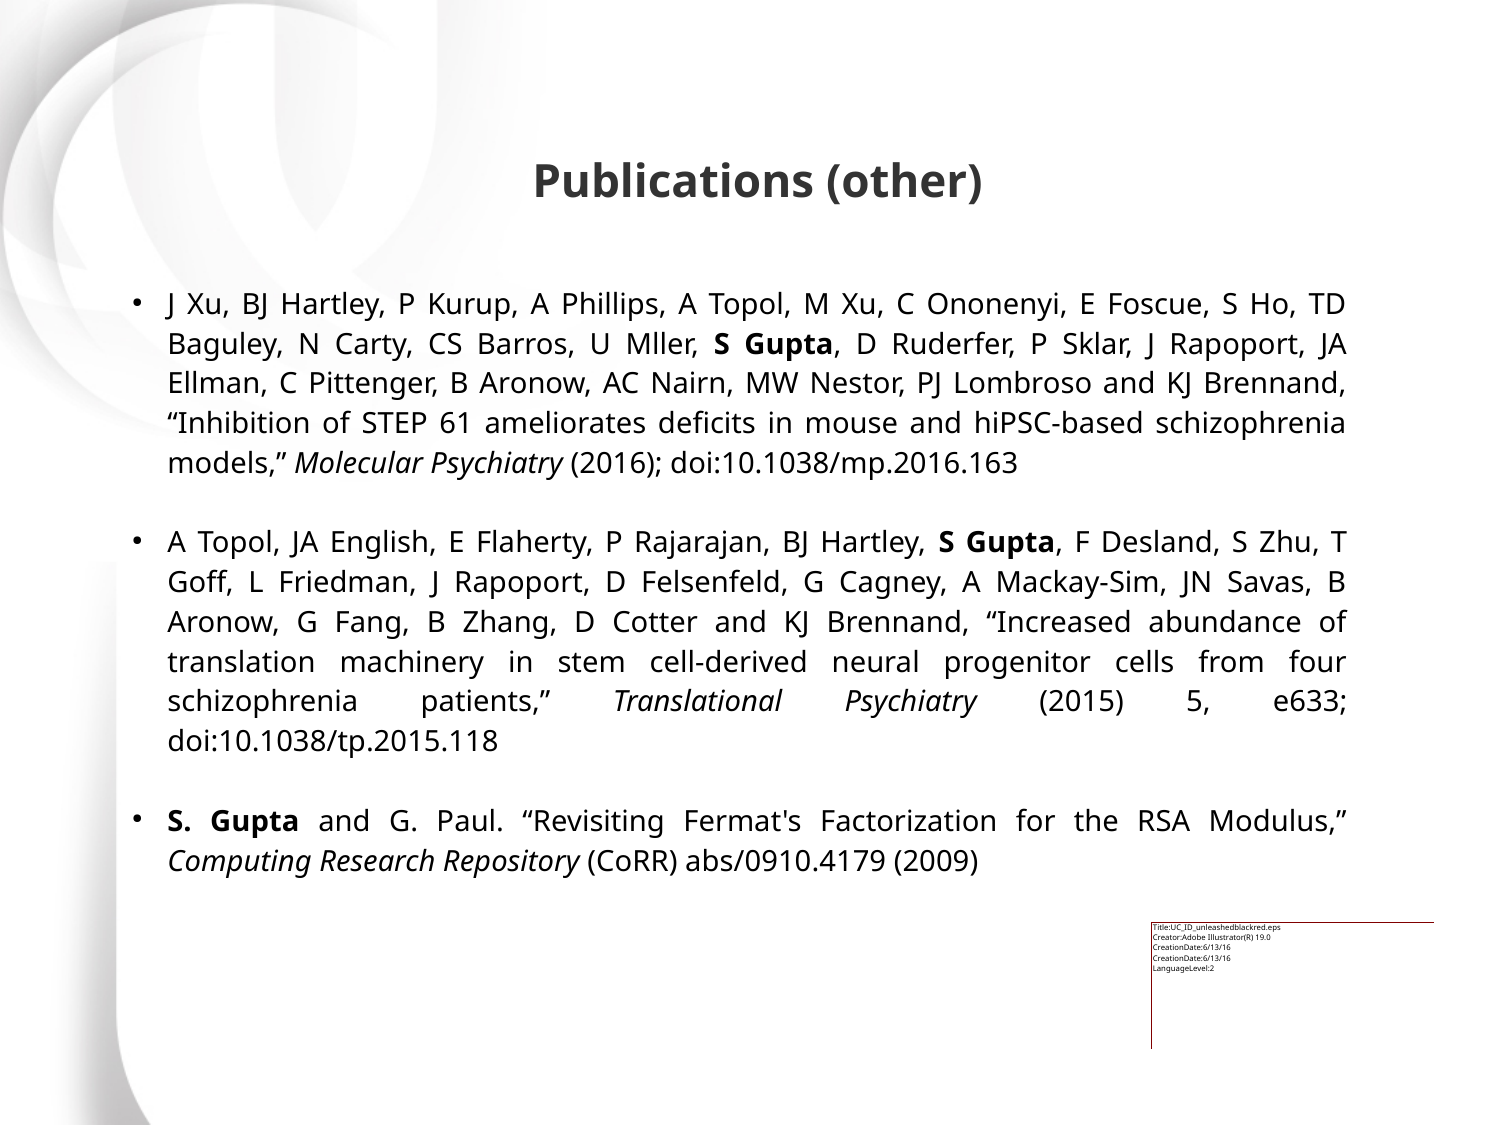

# Publications (other)
J Xu, BJ Hartley, P Kurup, A Phillips, A Topol, M Xu, C Ononenyi, E Foscue, S Ho, TD Baguley, N Carty, CS Barros, U Mller, S Gupta, D Ruderfer, P Sklar, J Rapoport, JA Ellman, C Pittenger, B Aronow, AC Nairn, MW Nestor, PJ Lombroso and KJ Brennand, “Inhibition of STEP 61 ameliorates deficits in mouse and hiPSC-based schizophrenia models,” Molecular Psychiatry (2016); doi:10.1038/mp.2016.163
A Topol, JA English, E Flaherty, P Rajarajan, BJ Hartley, S Gupta, F Desland, S Zhu, T Goff, L Friedman, J Rapoport, D Felsenfeld, G Cagney, A Mackay-Sim, JN Savas, B Aronow, G Fang, B Zhang, D Cotter and KJ Brennand, “Increased abundance of translation machinery in stem cell-derived neural progenitor cells from four schizophrenia patients,” Translational Psychiatry (2015) 5, e633; doi:10.1038/tp.2015.118
S. Gupta and G. Paul. “Revisiting Fermat's Factorization for the RSA Modulus,” Computing Research Repository (CoRR) abs/0910.4179 (2009)